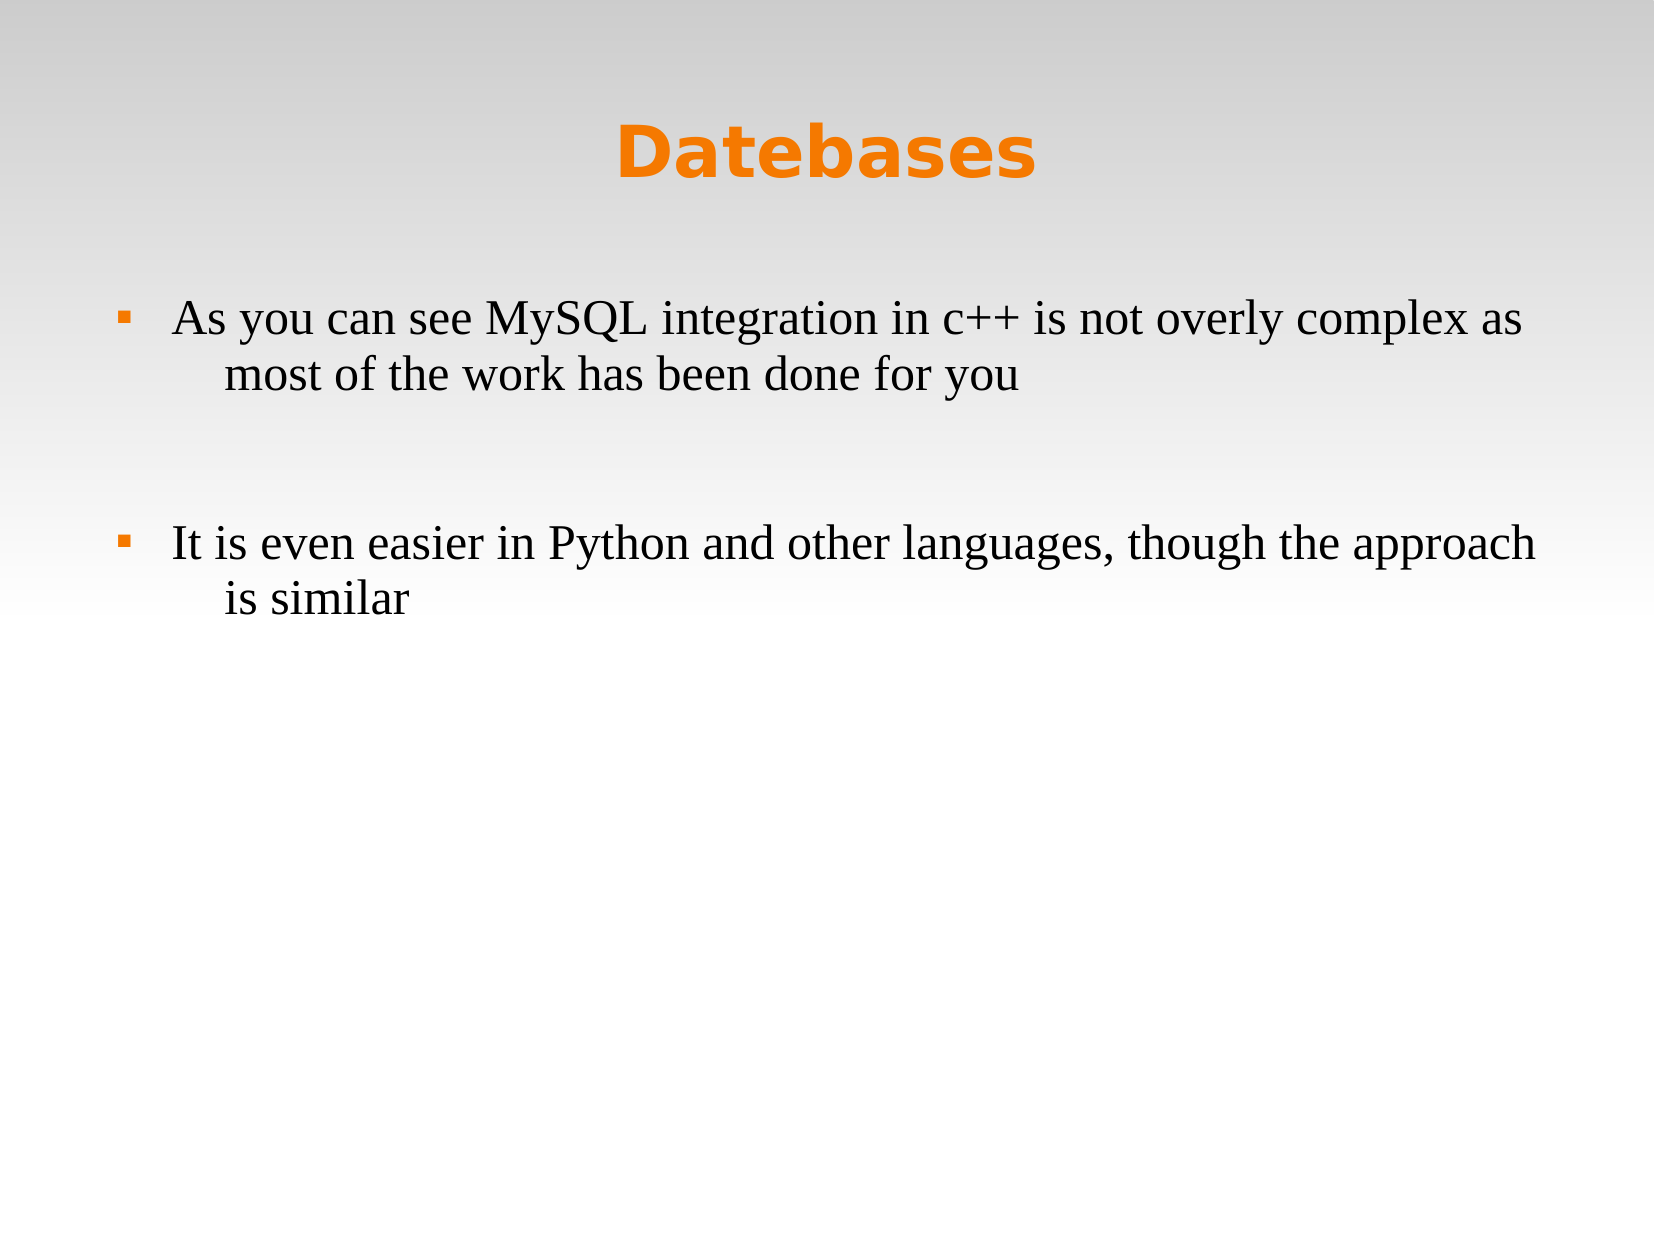

# Datebases
As you can see MySQL integration in c++ is not overly complex as most of the work has been done for you
It is even easier in Python and other languages, though the approach is similar